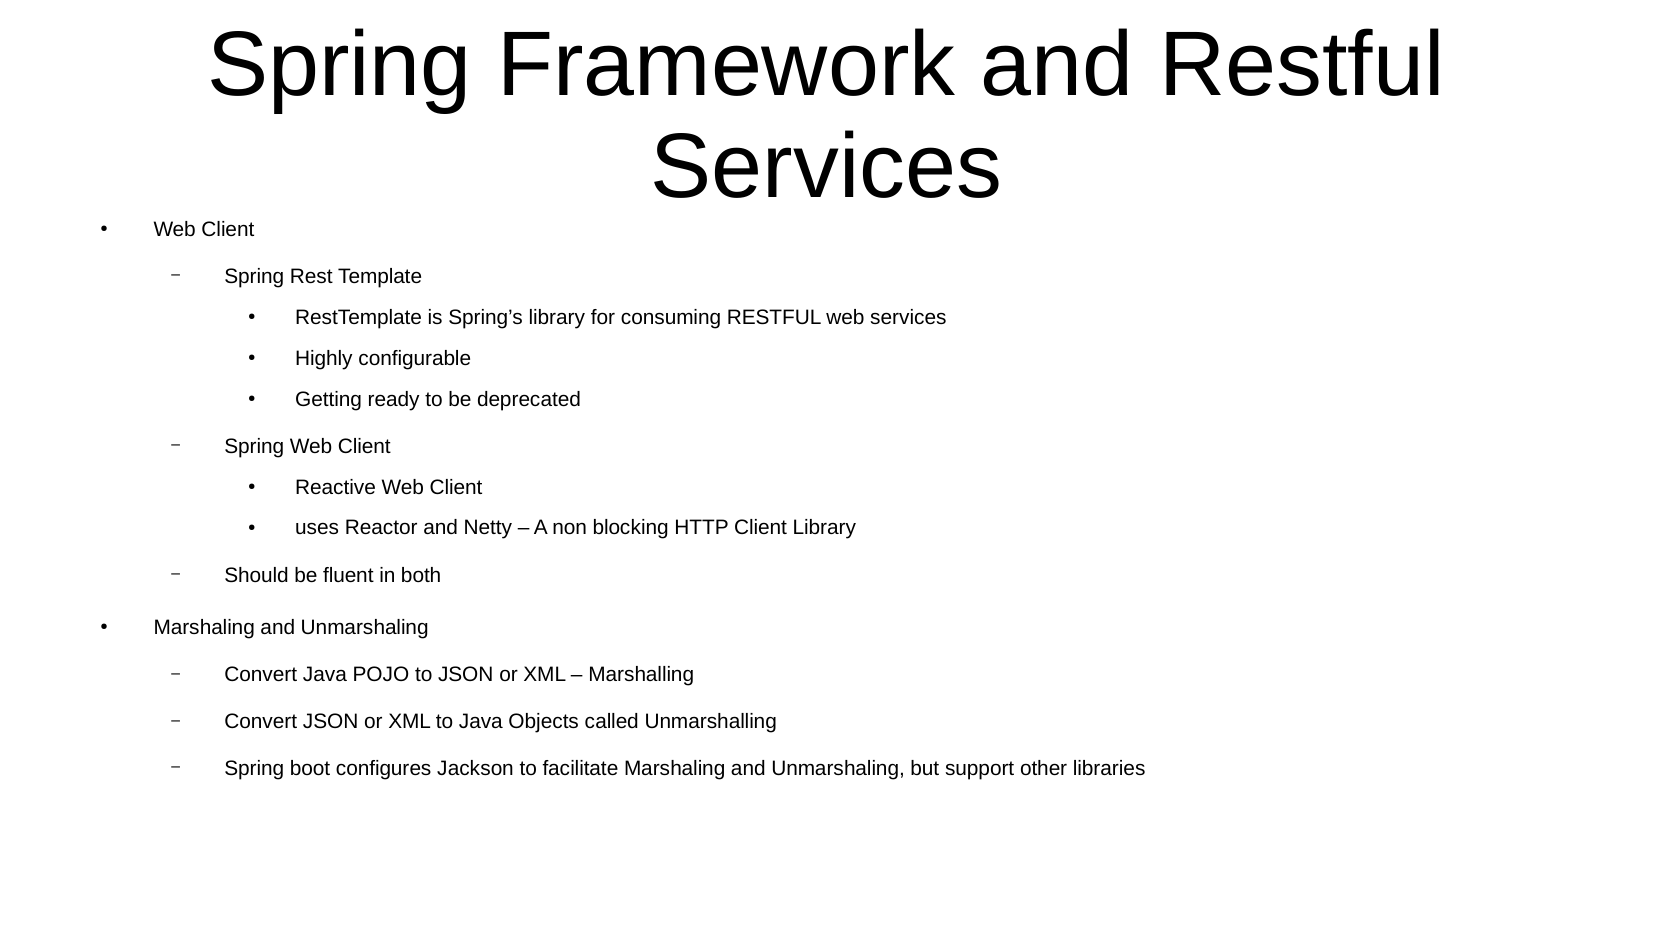

# Spring Framework and Restful Services
Web Client
Spring Rest Template
RestTemplate is Spring’s library for consuming RESTFUL web services
Highly configurable
Getting ready to be deprecated
Spring Web Client
Reactive Web Client
uses Reactor and Netty – A non blocking HTTP Client Library
Should be fluent in both
Marshaling and Unmarshaling
Convert Java POJO to JSON or XML – Marshalling
Convert JSON or XML to Java Objects called Unmarshalling
Spring boot configures Jackson to facilitate Marshaling and Unmarshaling, but support other libraries